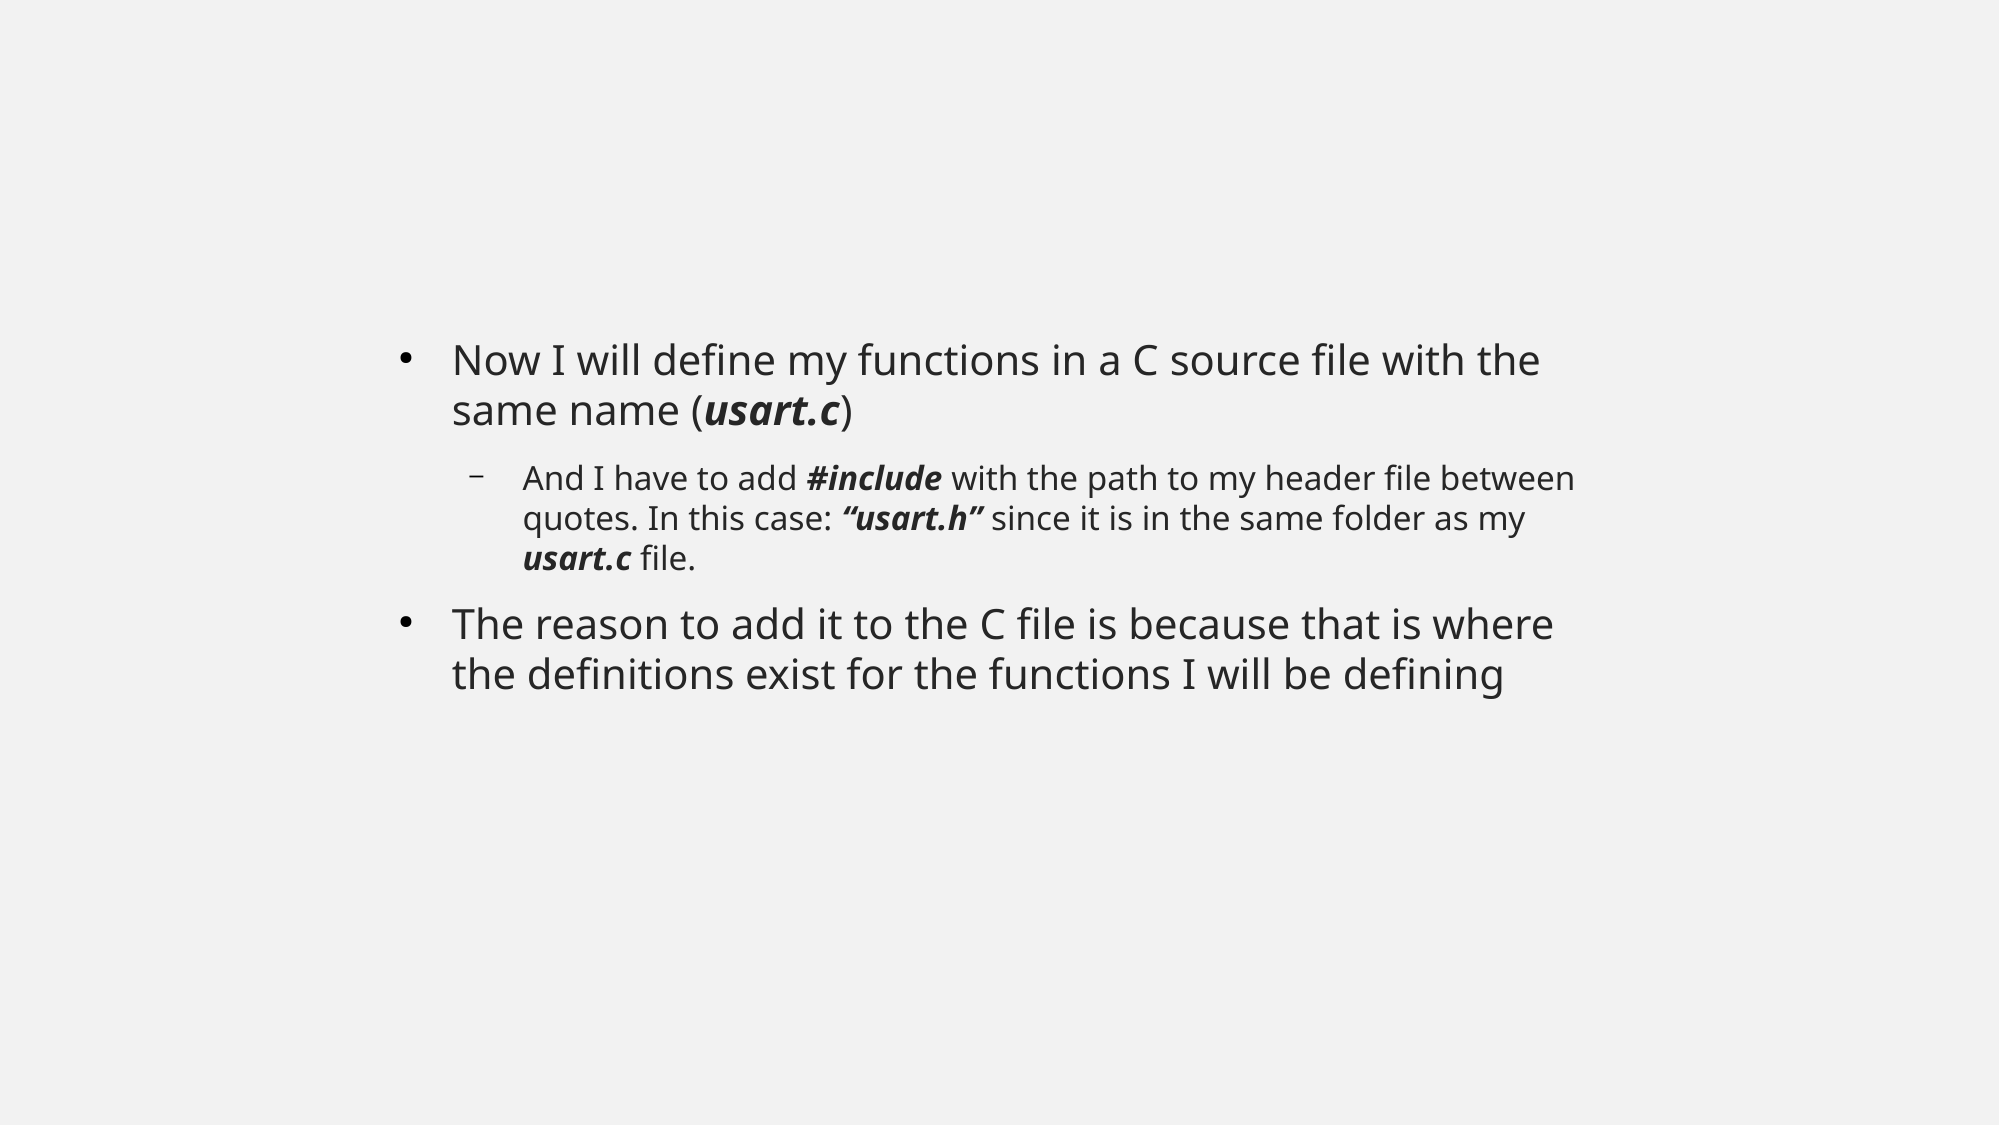

# Now I will define my functions in a C source file with the same name (usart.c)
And I have to add #include with the path to my header file between quotes. In this case: “usart.h” since it is in the same folder as my usart.c file.
The reason to add it to the C file is because that is where the definitions exist for the functions I will be defining